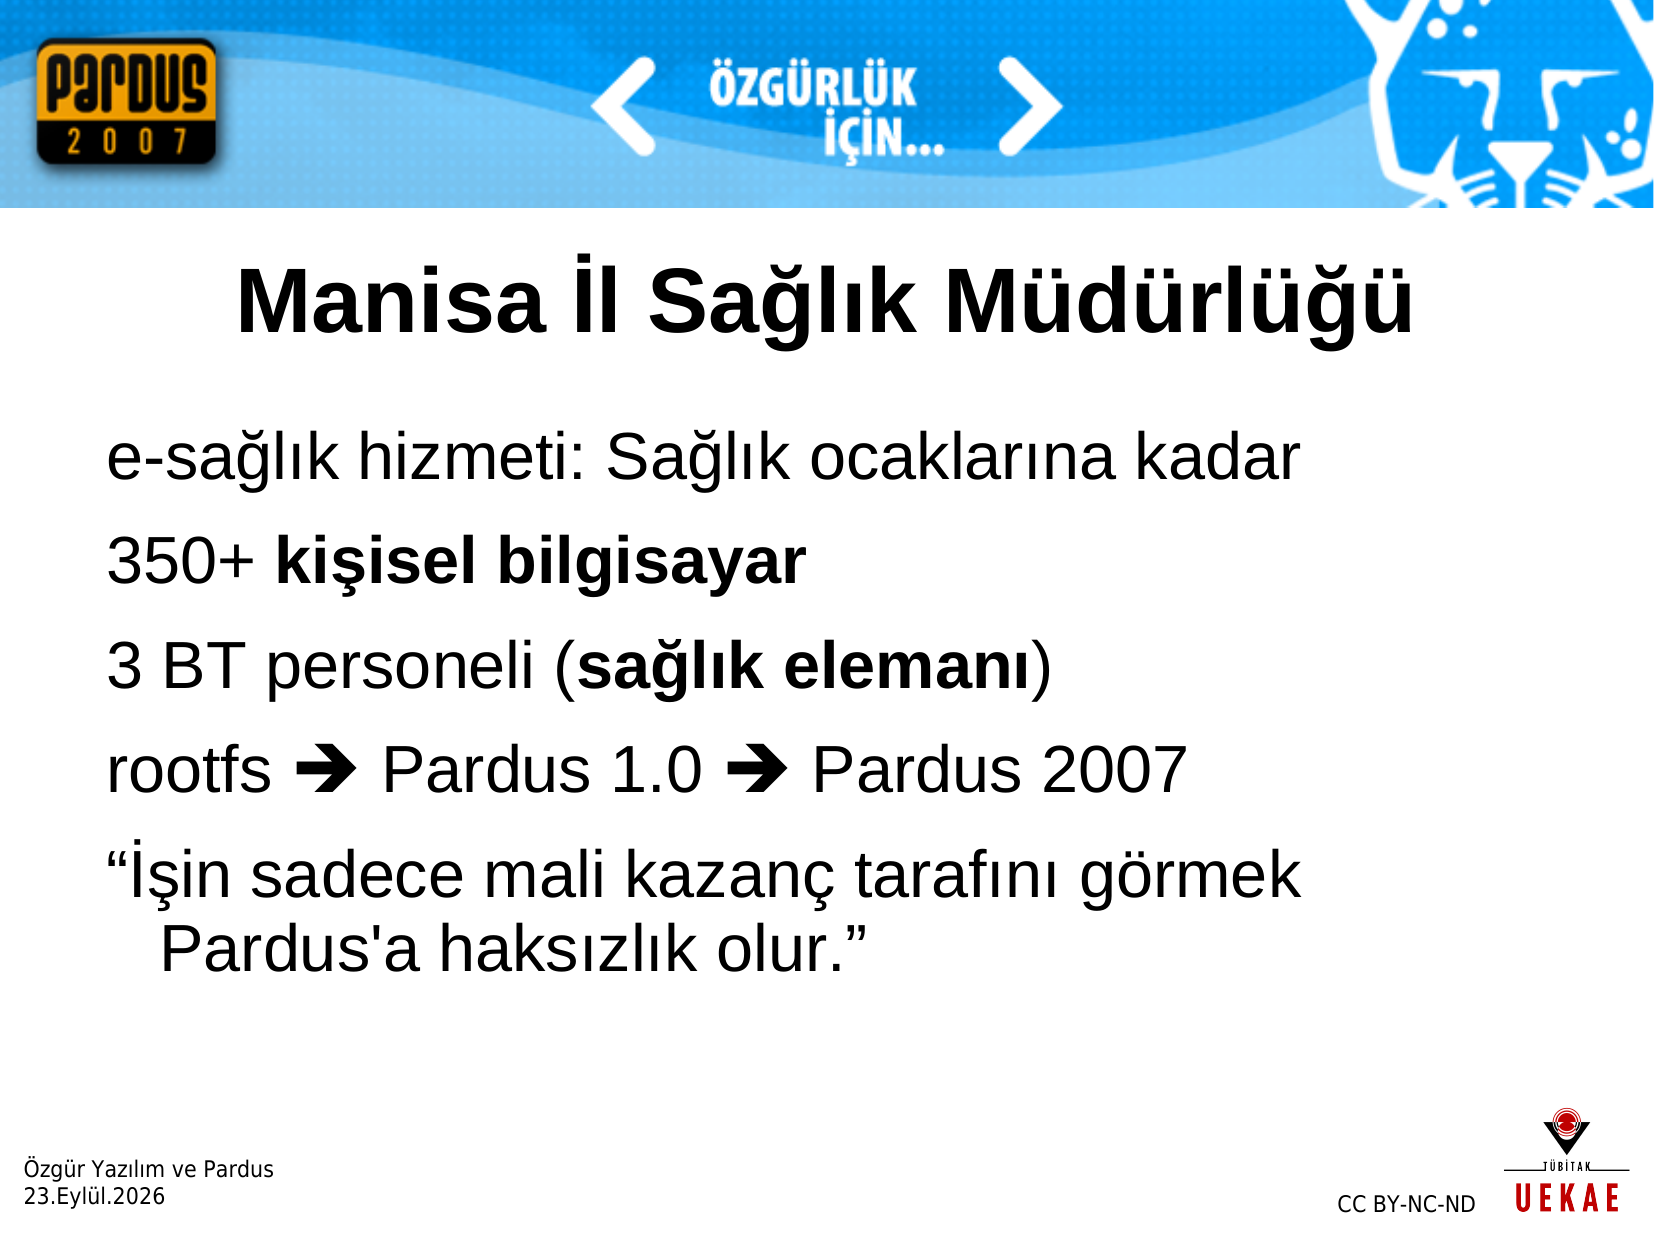

# Manisa İl Sağlık Müdürlüğü
e-sağlık hizmeti: Sağlık ocaklarına kadar
350+ kişisel bilgisayar
3 BT personeli (sağlık elemanı)
rootfs ➔ Pardus 1.0 ➔ Pardus 2007
“İşin sadece mali kazanç tarafını görmek Pardus'a haksızlık olur.”